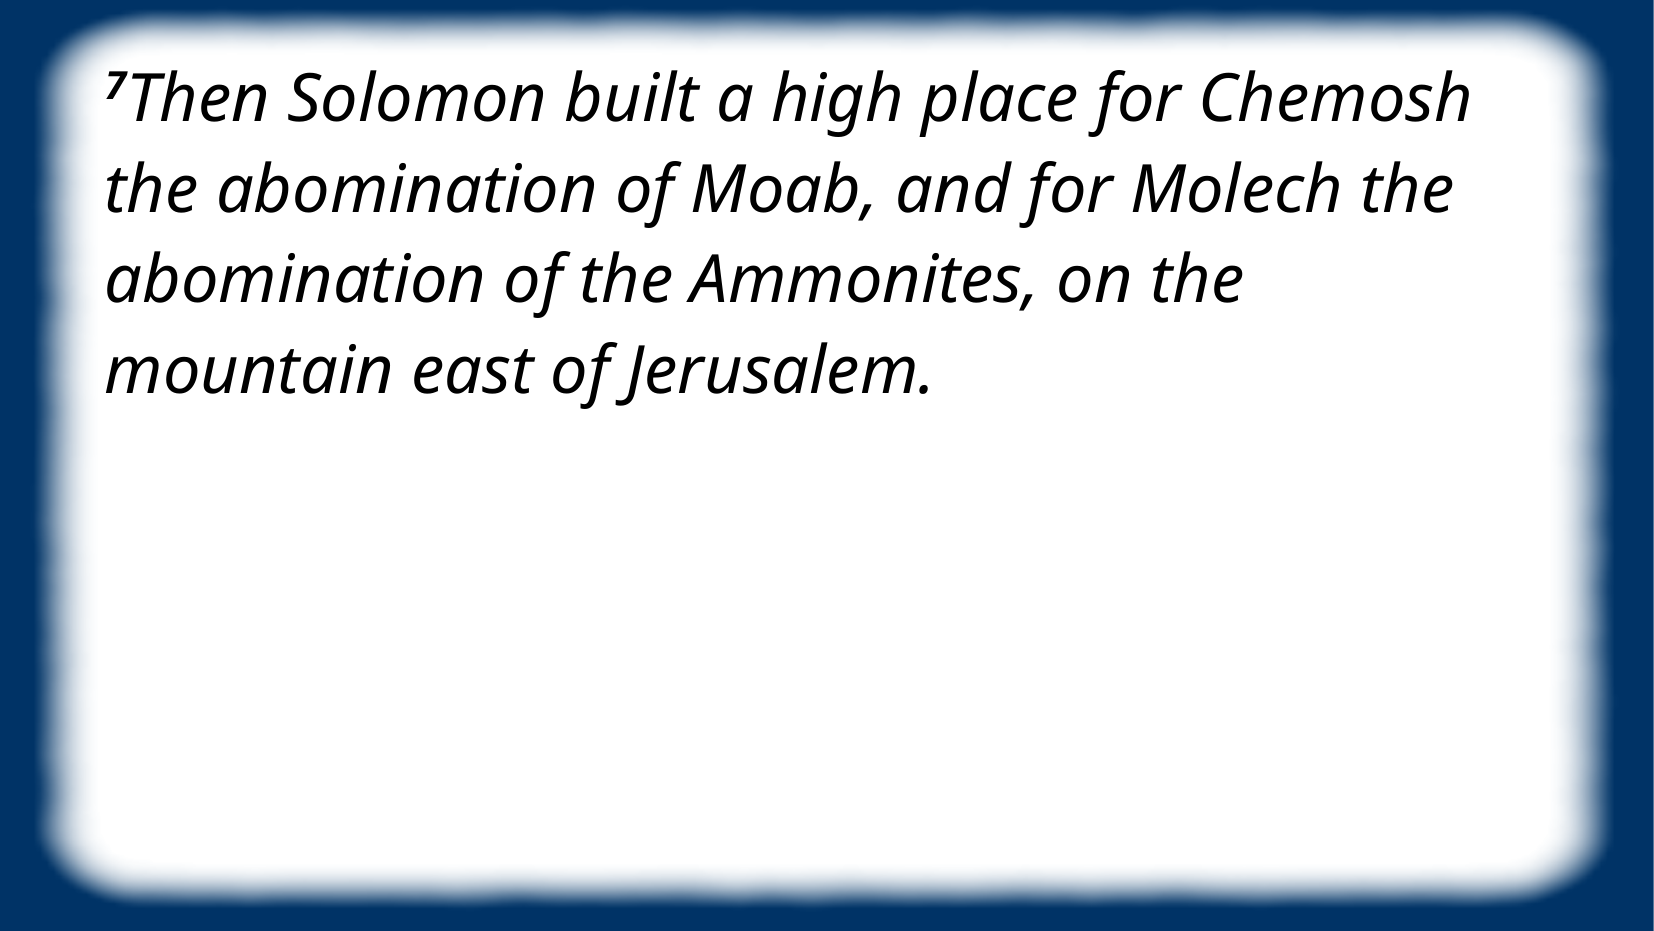

7Then Solomon built a high place for Chemosh the abomination of Moab, and for Molech the abomination of the Ammonites, on the mountain east of Jerusalem.